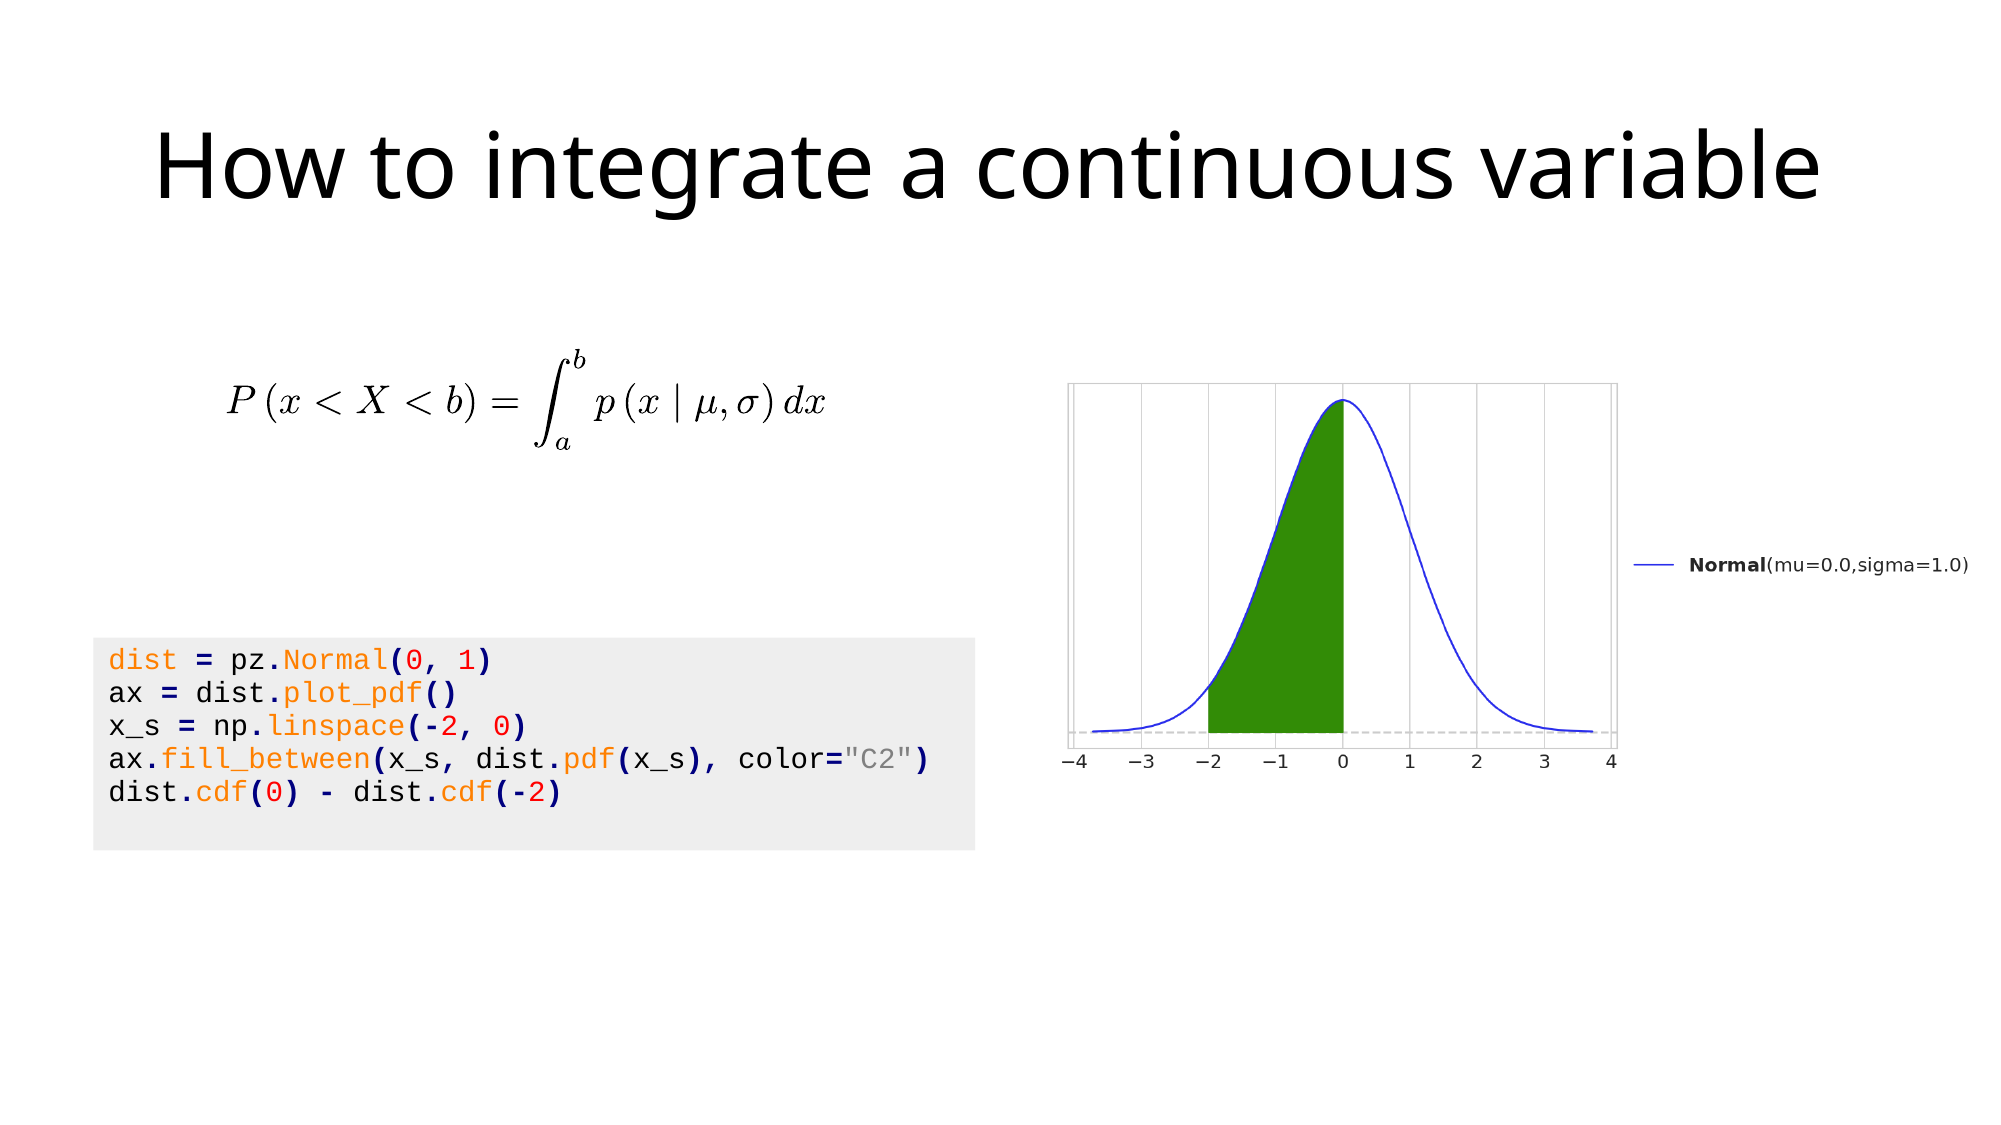

# How to integrate a continuous variable
dist = pz.Normal(0, 1)
ax = dist.plot_pdf()
x_s = np.linspace(-2, 0)
ax.fill_between(x_s, dist.pdf(x_s), color="C2")
dist.cdf(0) - dist.cdf(-2)